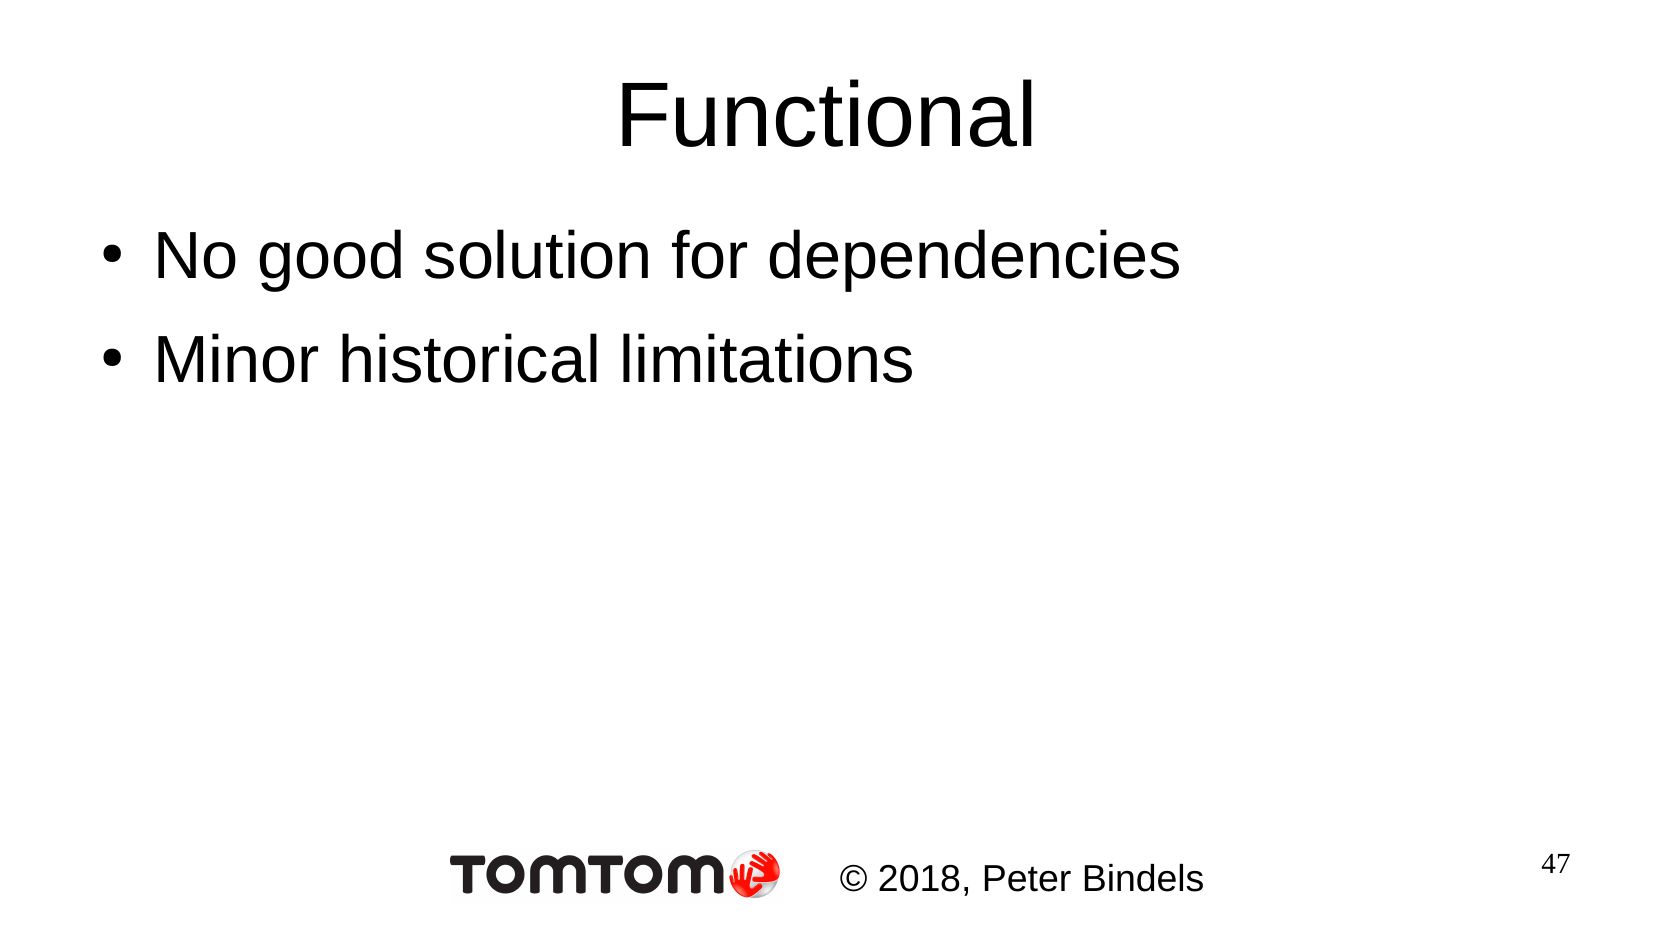

# Functional
No good solution for dependencies
Minor historical limitations
47